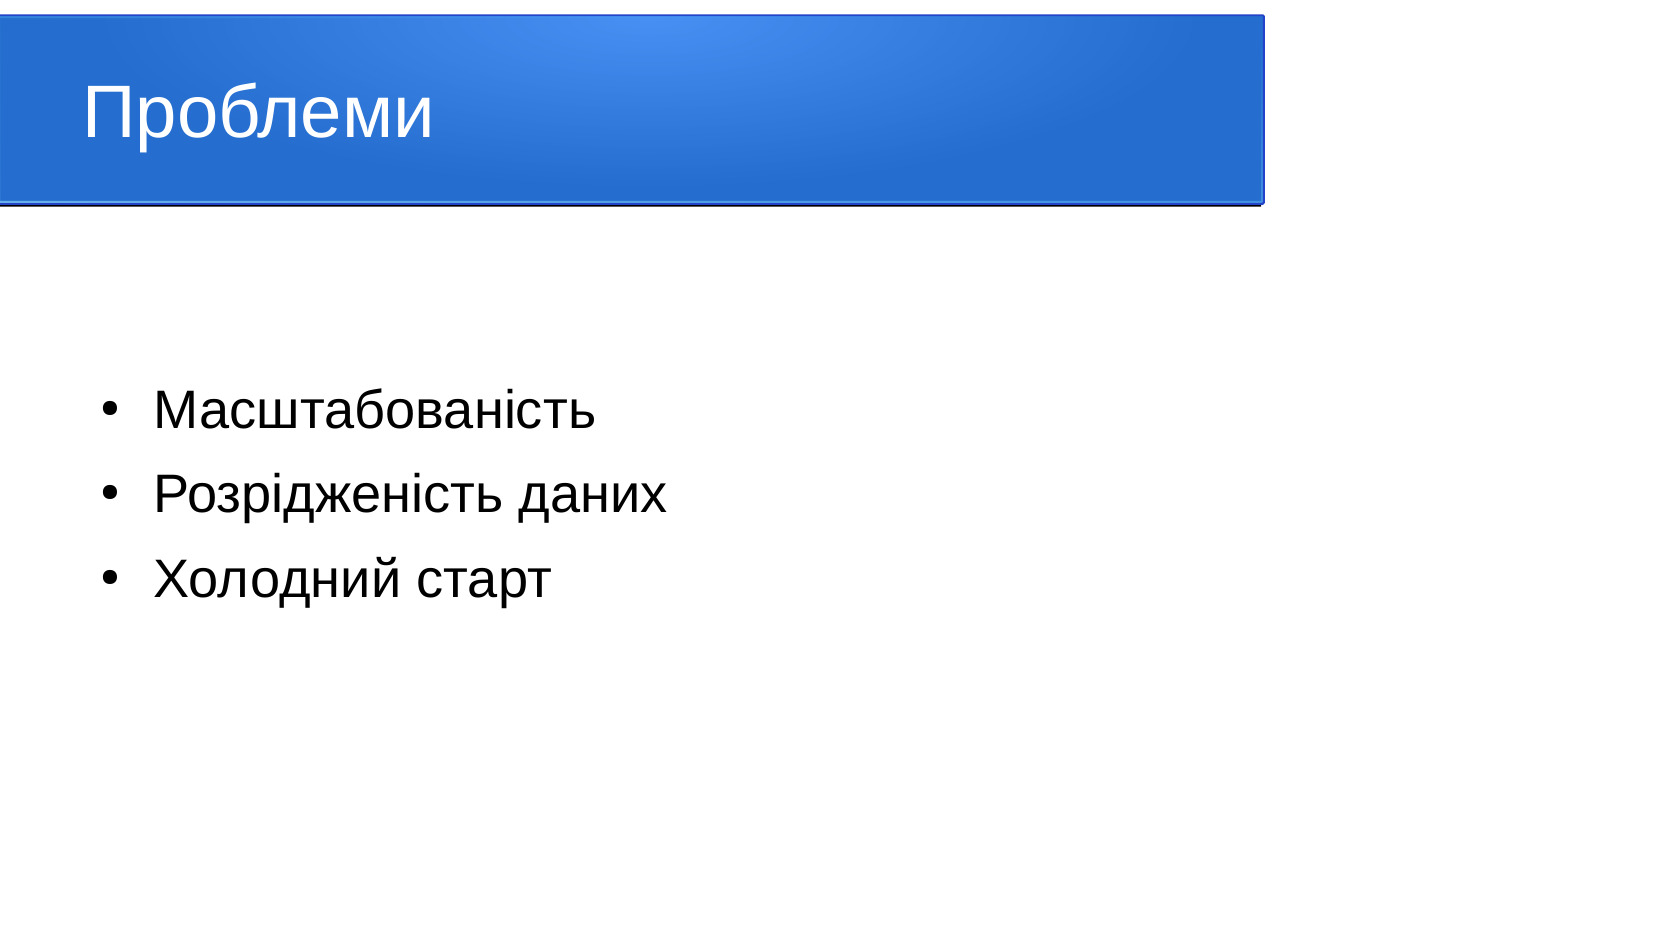

# Проблеми
Масштабованість
Розрідженість даних
Холодний старт